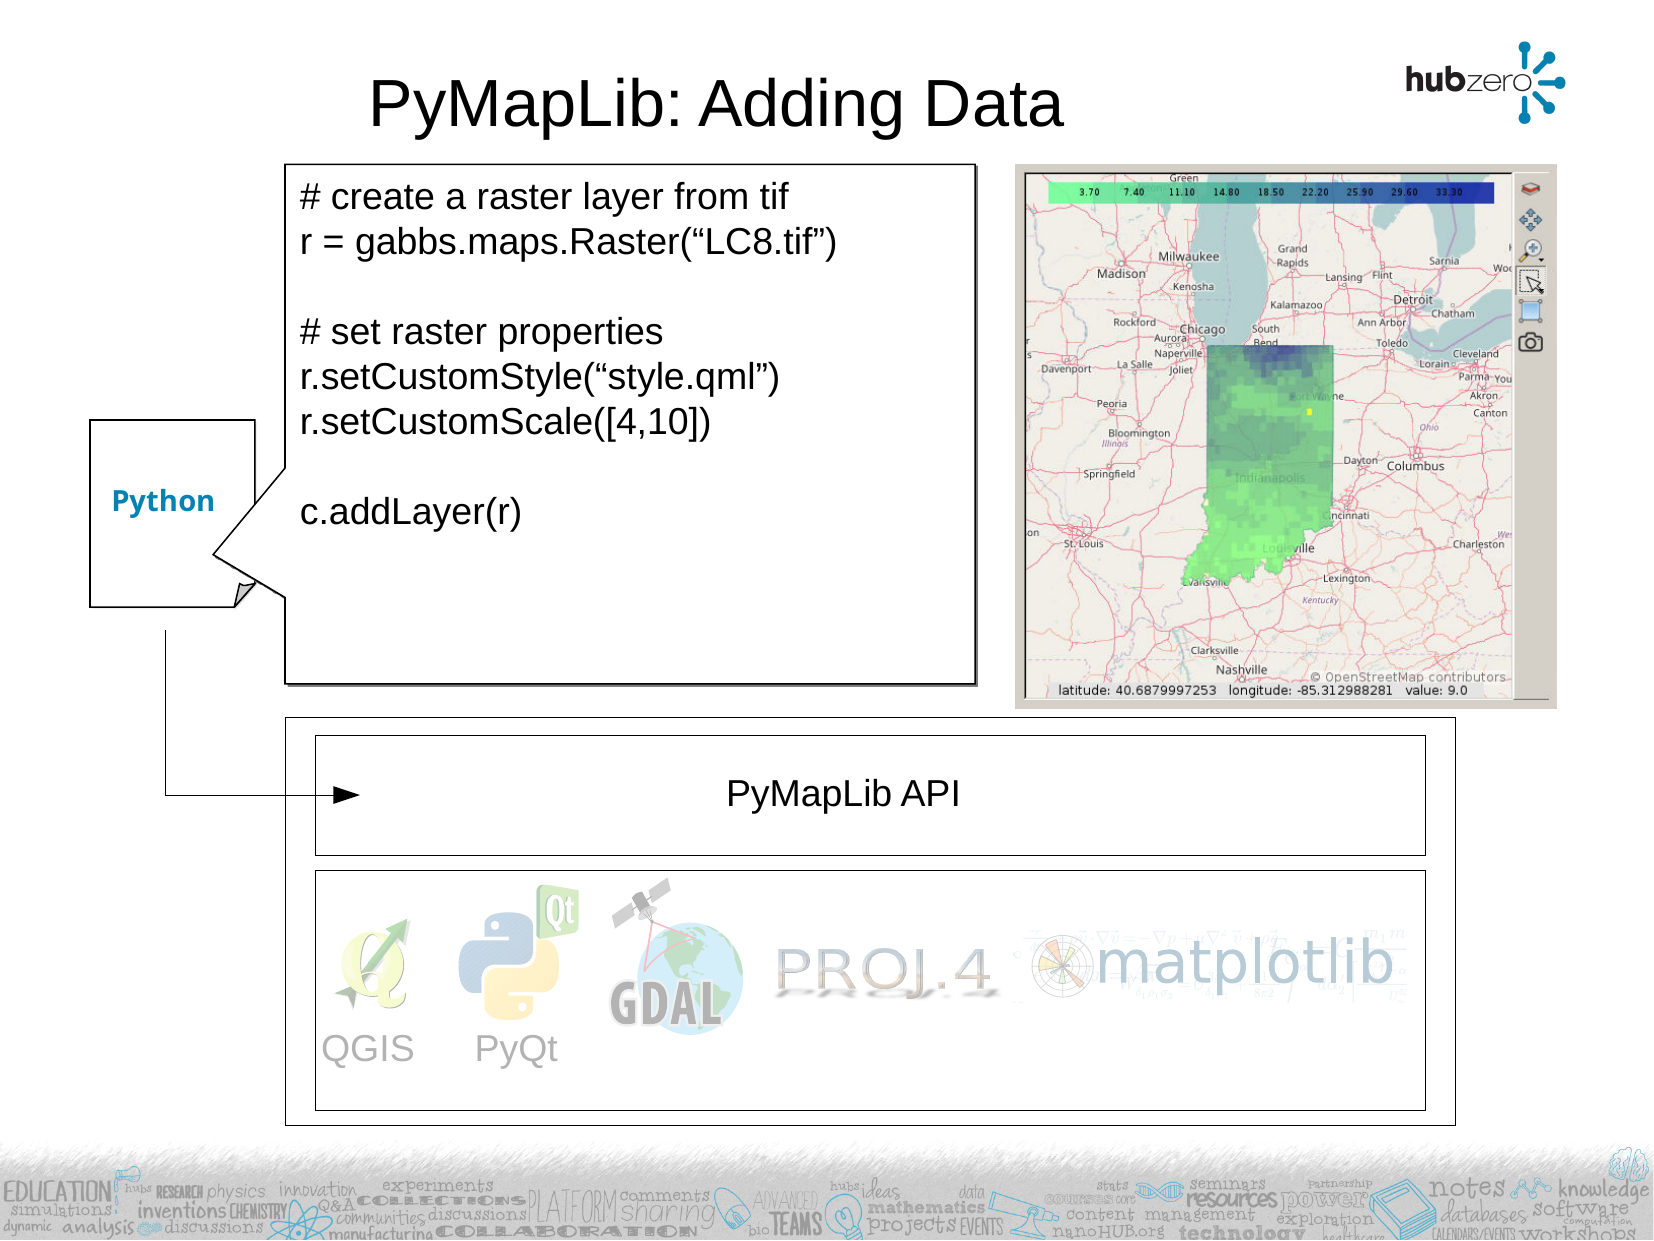

# PyMapLib: Adding Data
# create a raster layer from tif
r = gabbs.maps.Raster(“LC8.tif”)
# set raster properties
r.setCustomStyle(“style.qml”)
r.setCustomScale([4,10])
c.addLayer(r)
Python
PyMapLib API
QGIS
PyQt